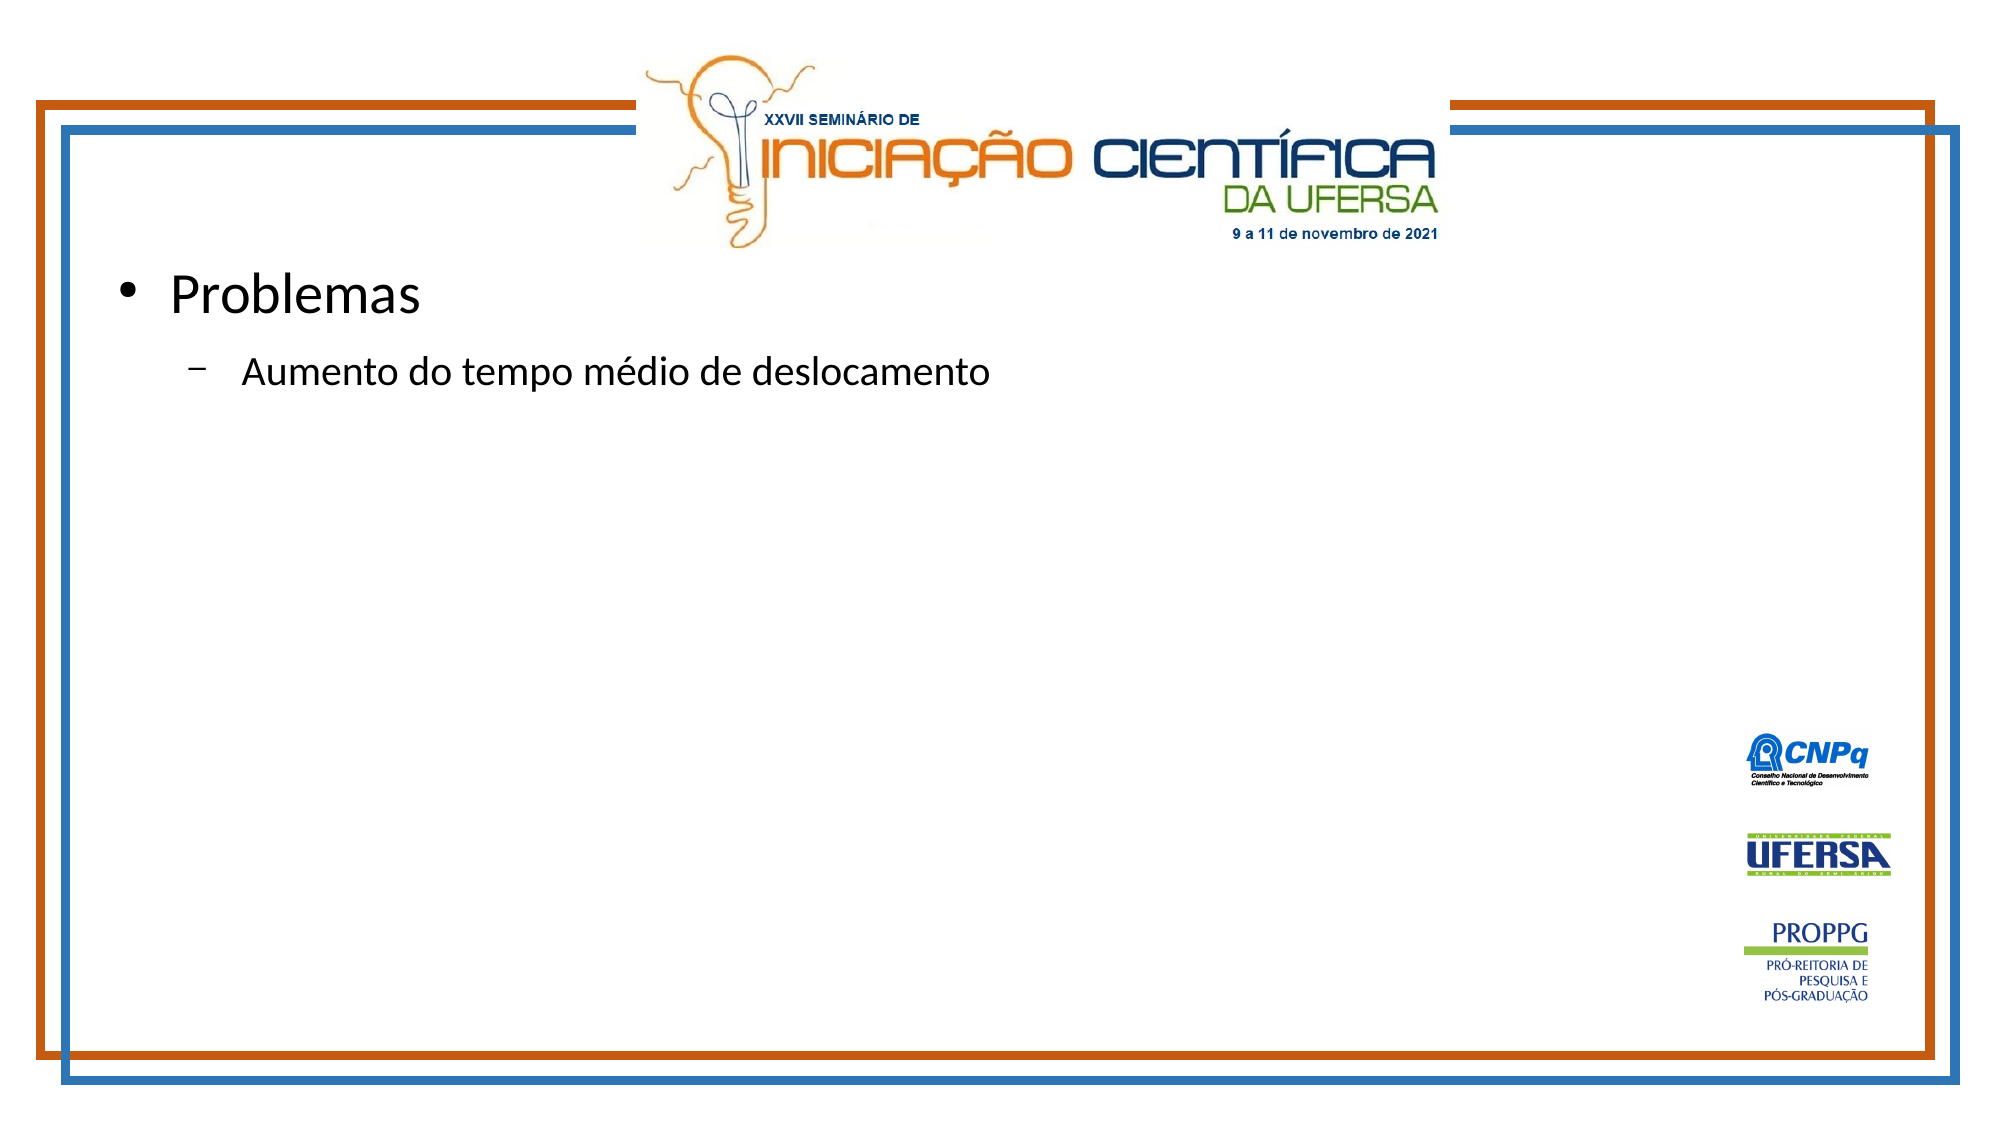

# Problemas
Aumento do tempo médio de deslocamento